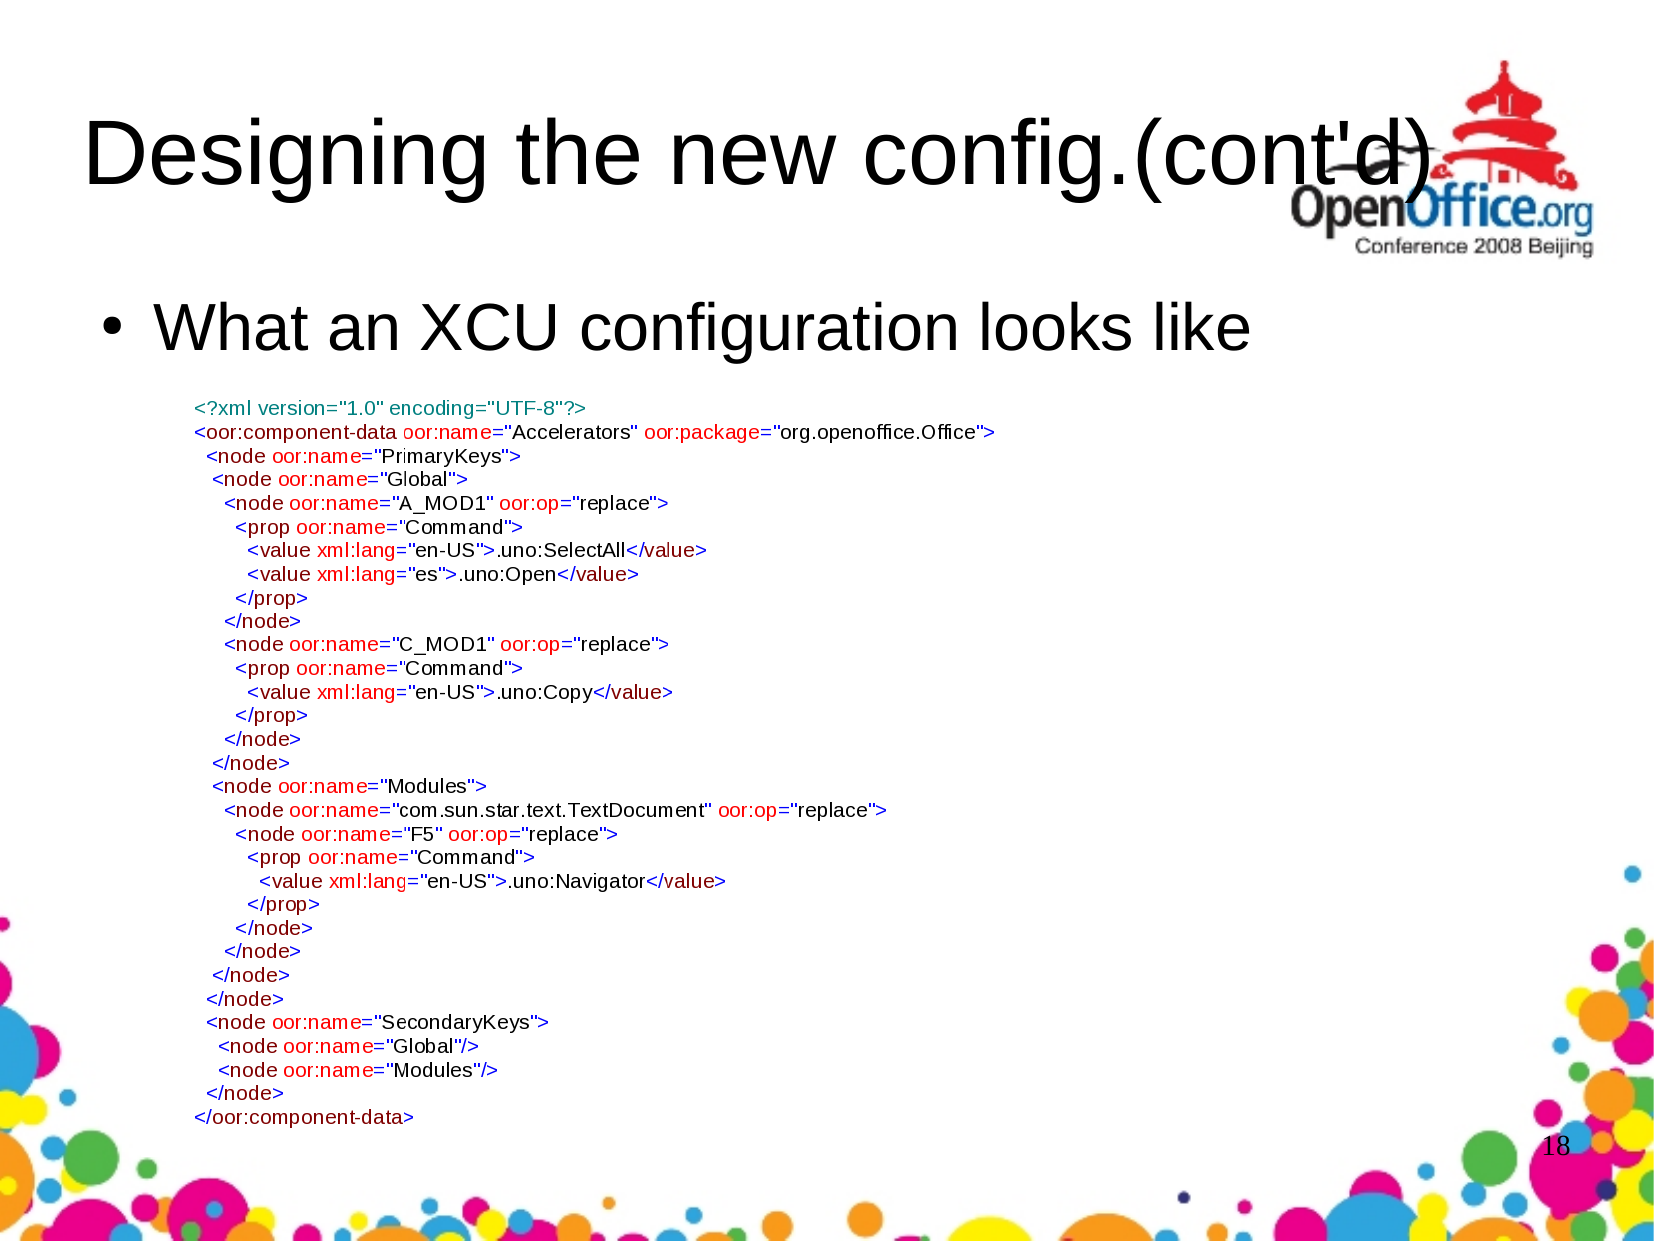

# Designing the new config.(cont'd)
What an XCU configuration looks like
18